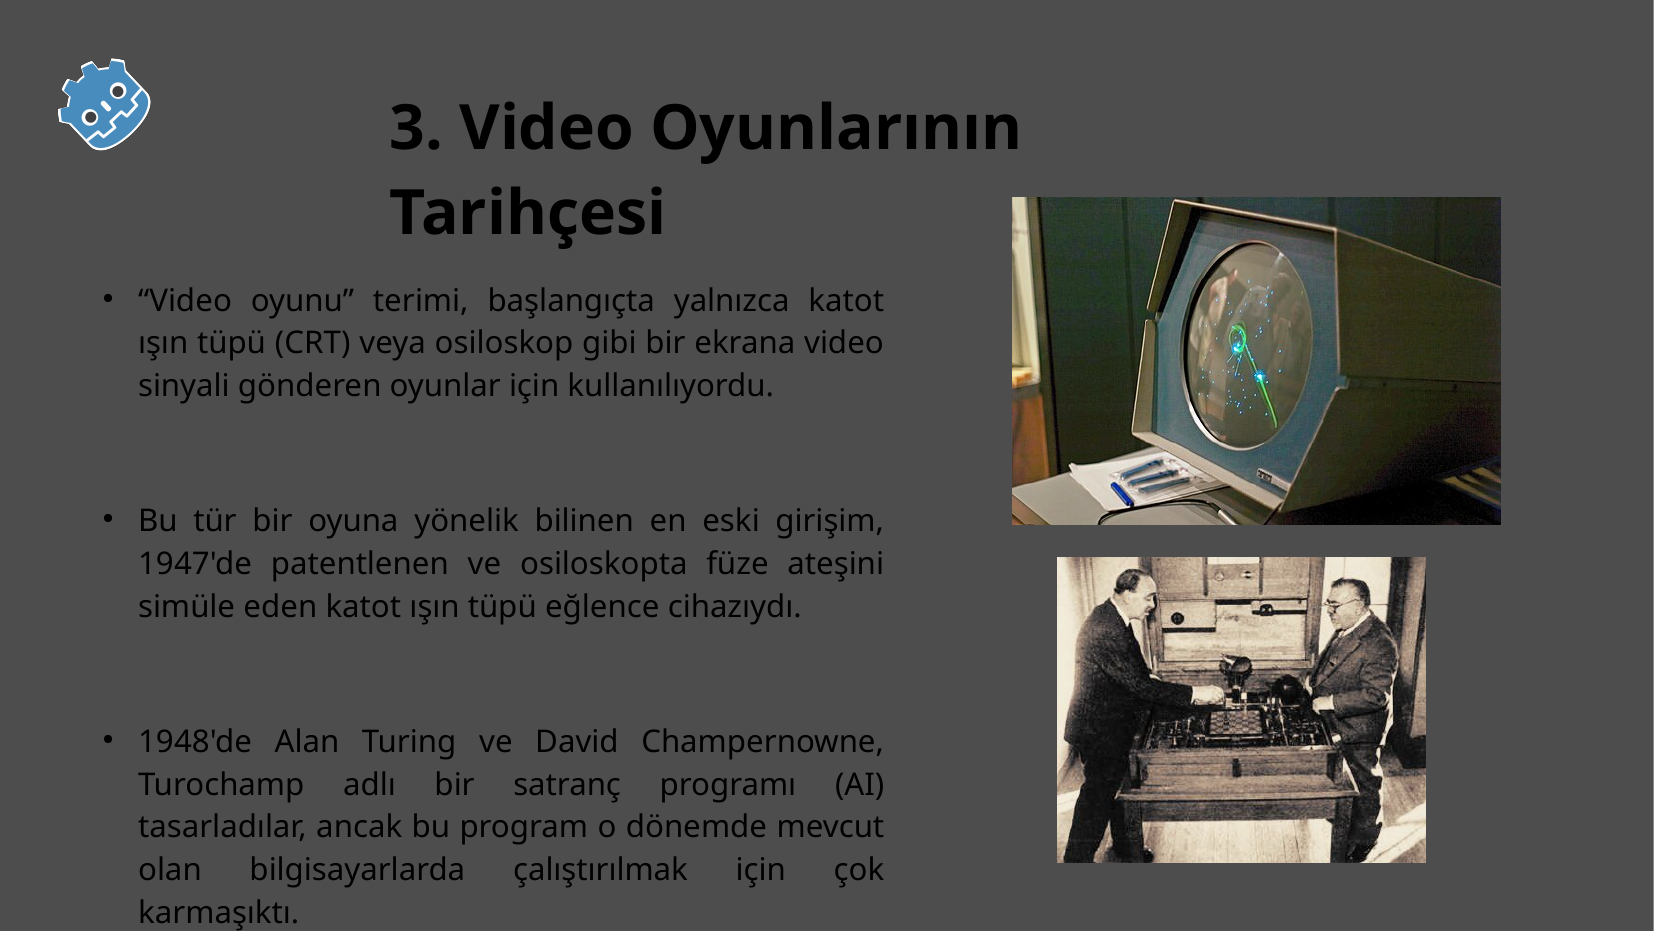

3. Video Oyunlarının Tarihçesi
“Video oyunu” terimi, başlangıçta yalnızca katot ışın tüpü (CRT) veya osiloskop gibi bir ekrana video sinyali gönderen oyunlar için kullanılıyordu.
Bu tür bir oyuna yönelik bilinen en eski girişim, 1947'de patentlenen ve osiloskopta füze ateşini simüle eden katot ışın tüpü eğlence cihazıydı.
1948'de Alan Turing ve David Champernowne, Turochamp adlı bir satranç programı (AI) tasarladılar, ancak bu program o dönemde mevcut olan bilgisayarlarda çalıştırılmak için çok karmaşıktı.